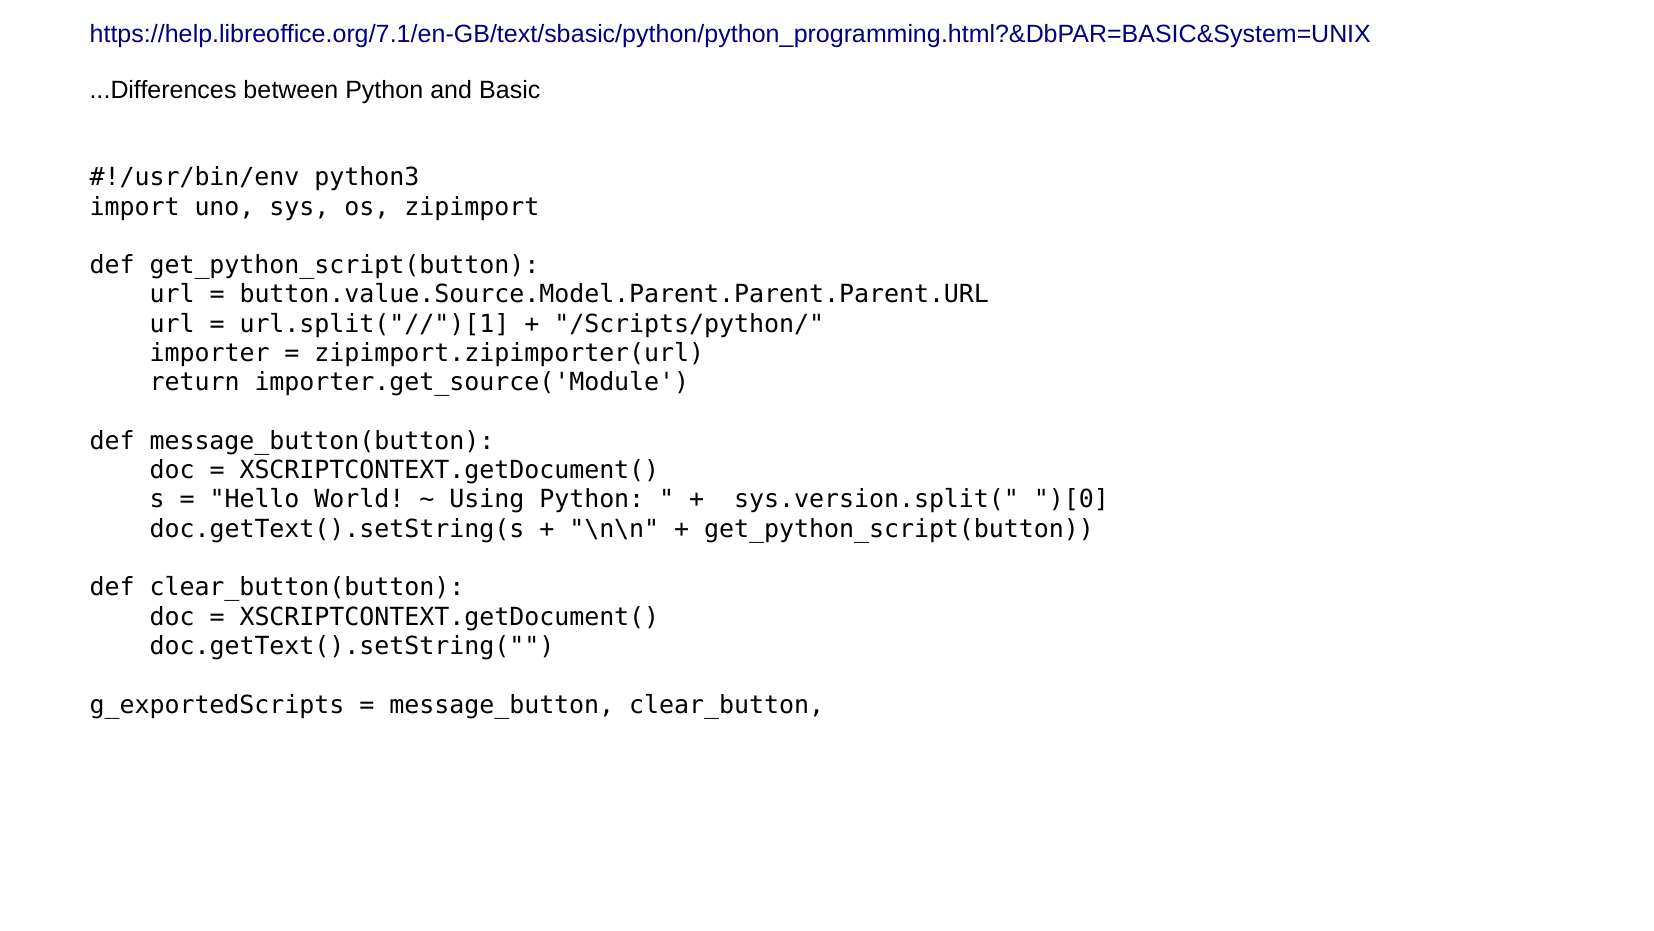

https://help.libreoffice.org/7.1/en-GB/text/sbasic/python/python_programming.html?&DbPAR=BASIC&System=UNIX
...Differences between Python and Basic
#!/usr/bin/env python3
import uno, sys, os, zipimport
def get_python_script(button):
 url = button.value.Source.Model.Parent.Parent.Parent.URL
 url = url.split("//")[1] + "/Scripts/python/"
 importer = zipimport.zipimporter(url)
 return importer.get_source('Module')
def message_button(button):
 doc = XSCRIPTCONTEXT.getDocument()
 s = "Hello World! ~ Using Python: " + sys.version.split(" ")[0]
 doc.getText().setString(s + "\n\n" + get_python_script(button))
def clear_button(button):
 doc = XSCRIPTCONTEXT.getDocument()
 doc.getText().setString("")
g_exportedScripts = message_button, clear_button,